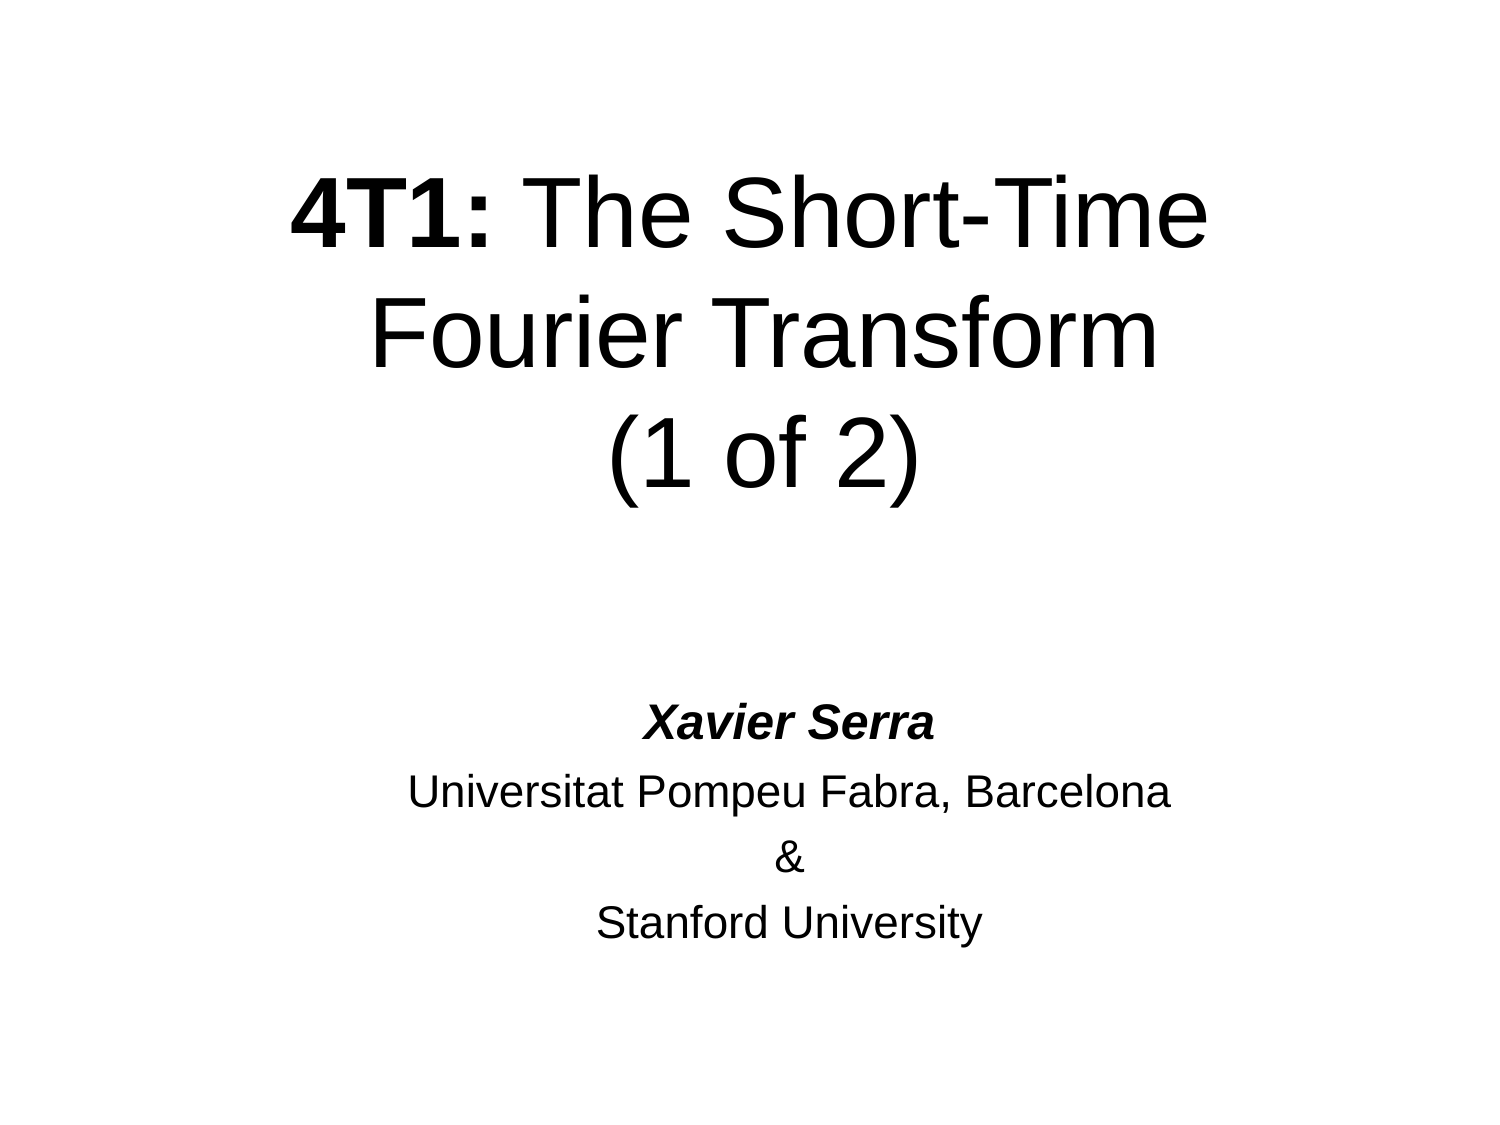

# 4T1: The Short-Time Fourier Transform (1 of 2)
Xavier Serra
Universitat Pompeu Fabra, Barcelona
&
Stanford University